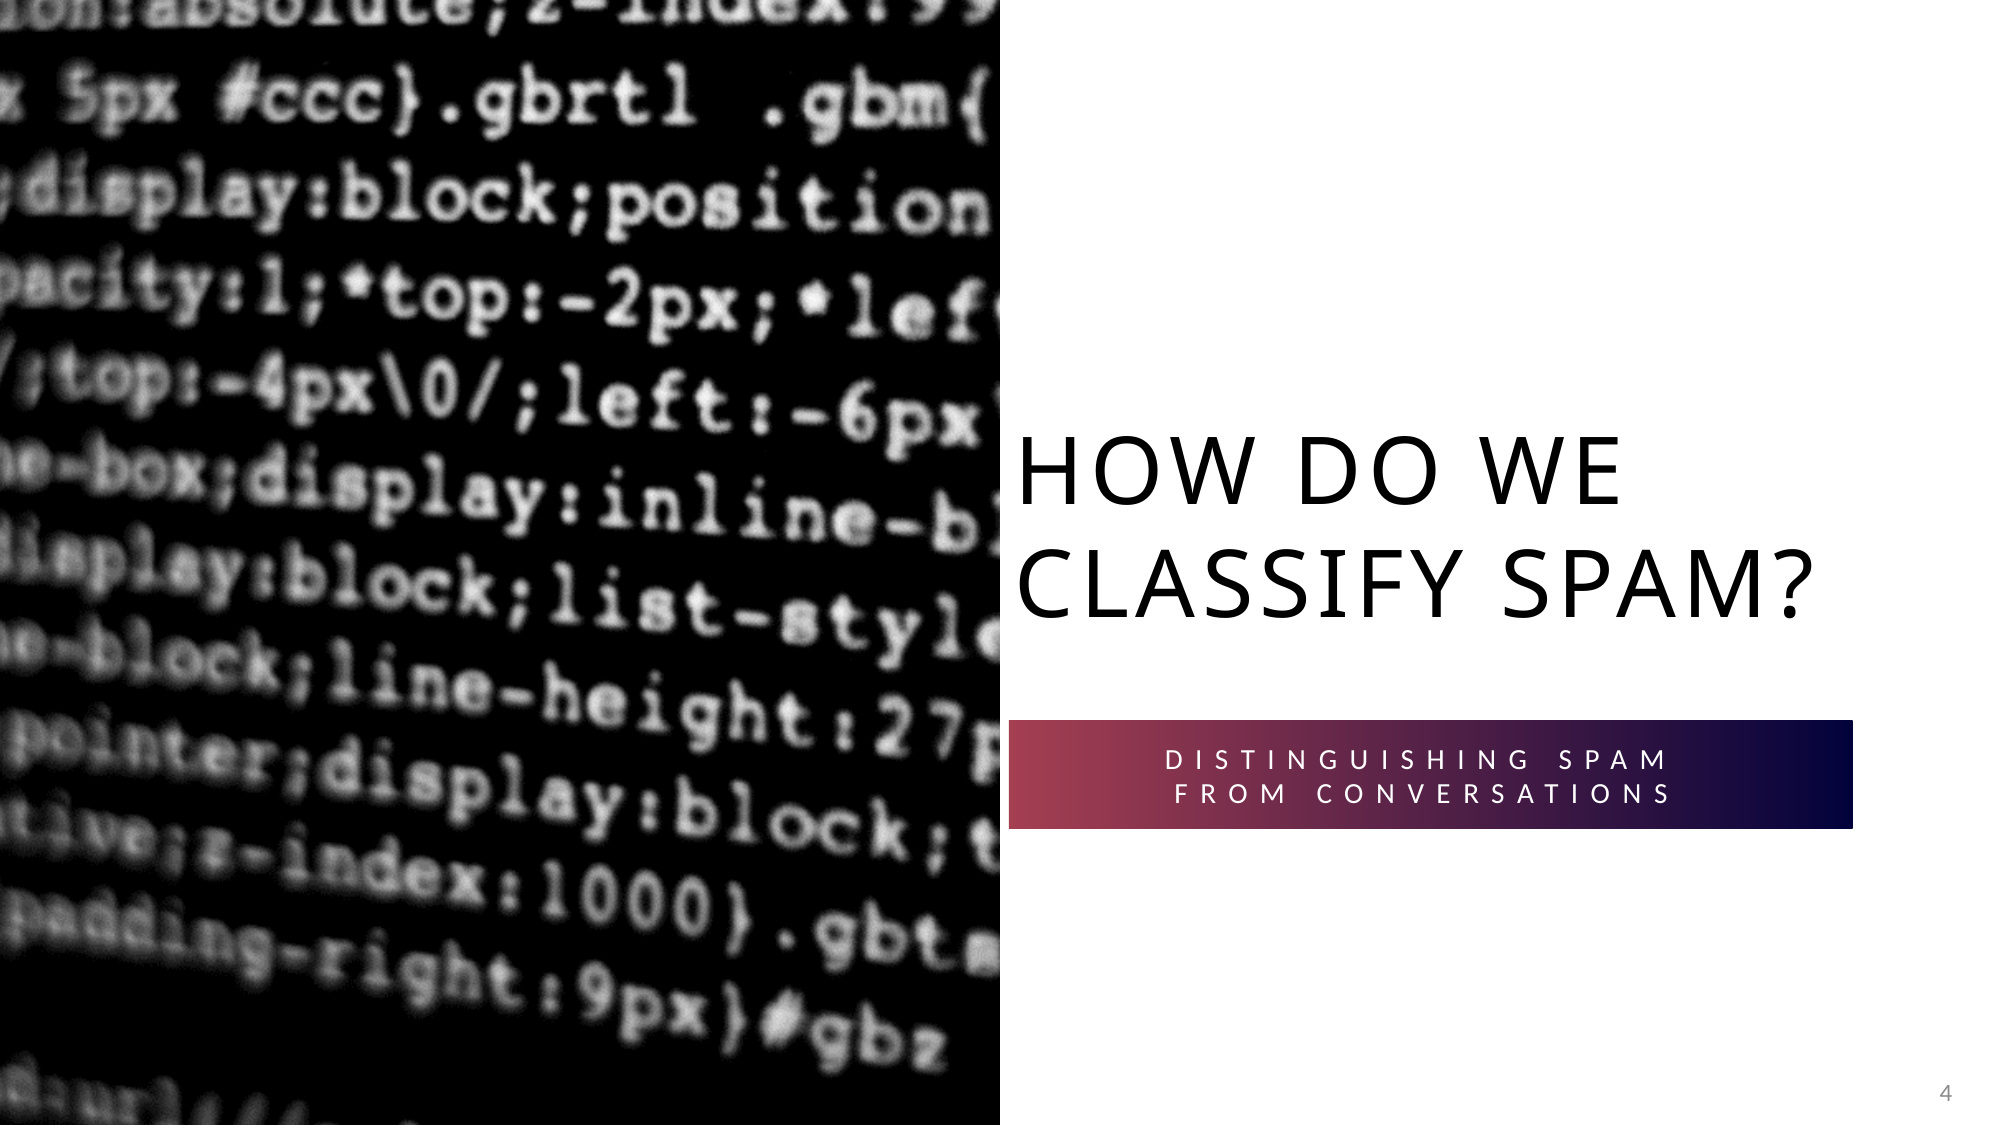

# How do we classify spam?
Distinguishing spam
from conversations